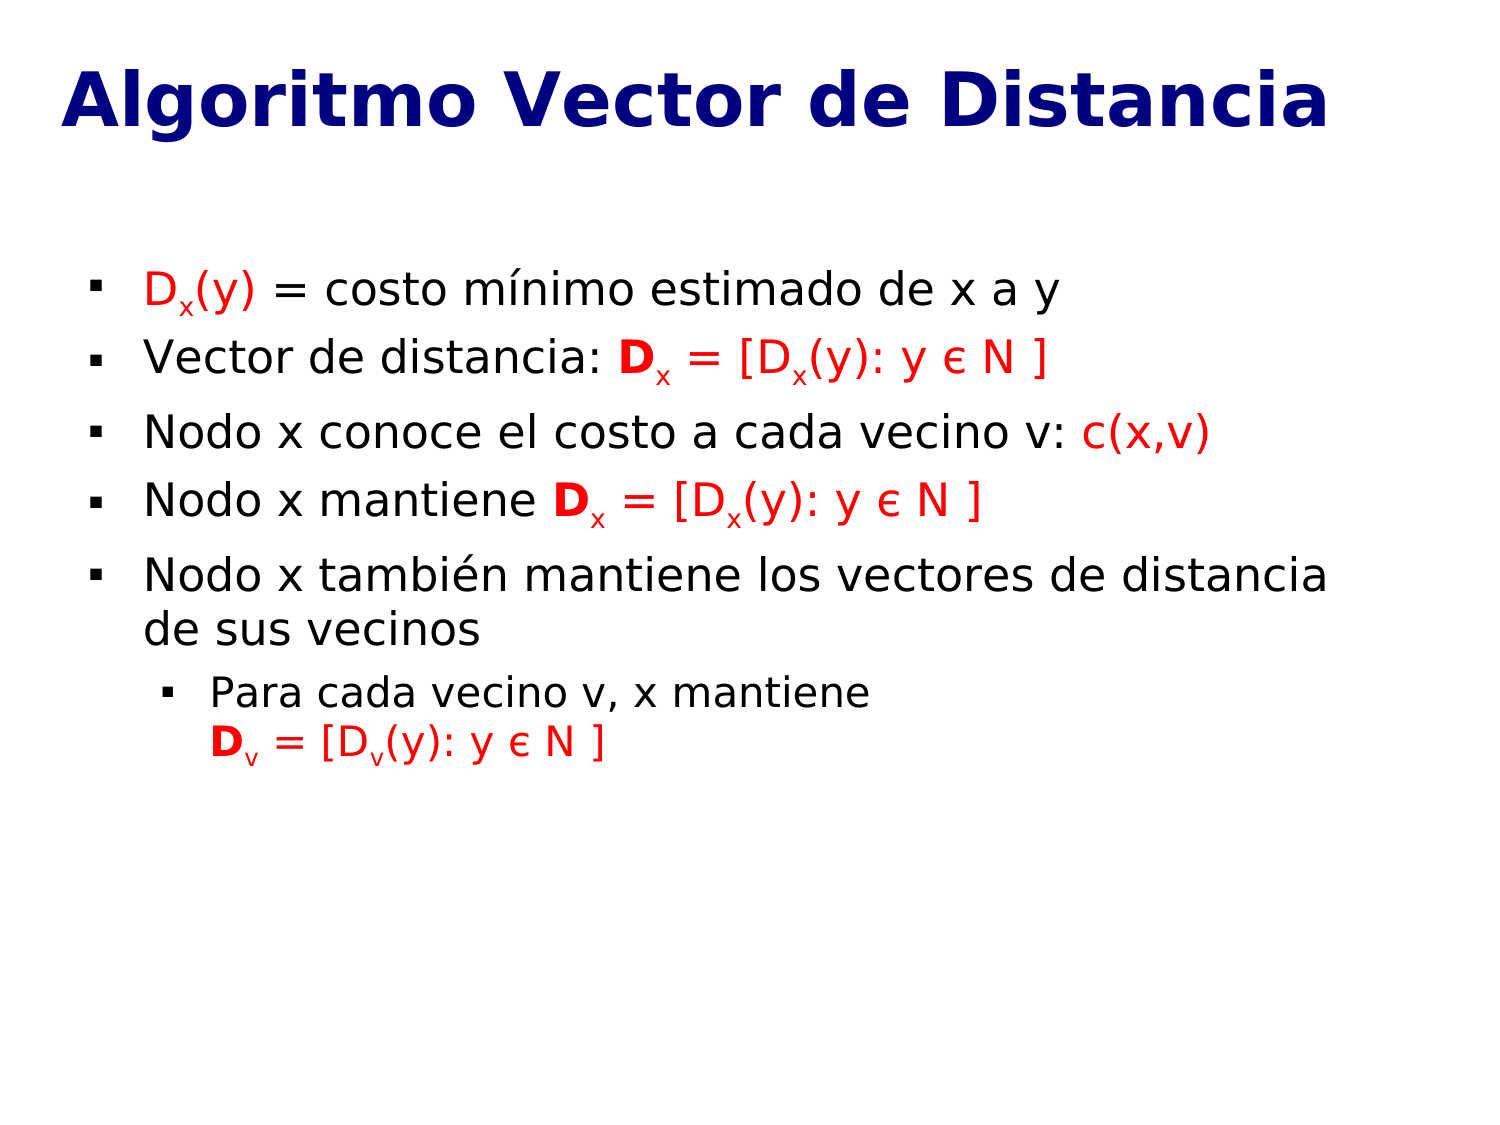

# Algoritmo Vector de Distancia
Dx(y) = costo mínimo estimado de x a y
Vector de distancia: Dx = [Dx(y): y є N ]
Nodo x conoce el costo a cada vecino v: c(x,v)
Nodo x mantiene Dx = [Dx(y): y є N ]
Nodo x también mantiene los vectores de distancia de sus vecinos
Para cada vecino v, x mantiene
Dv = [Dv(y): y є N ]